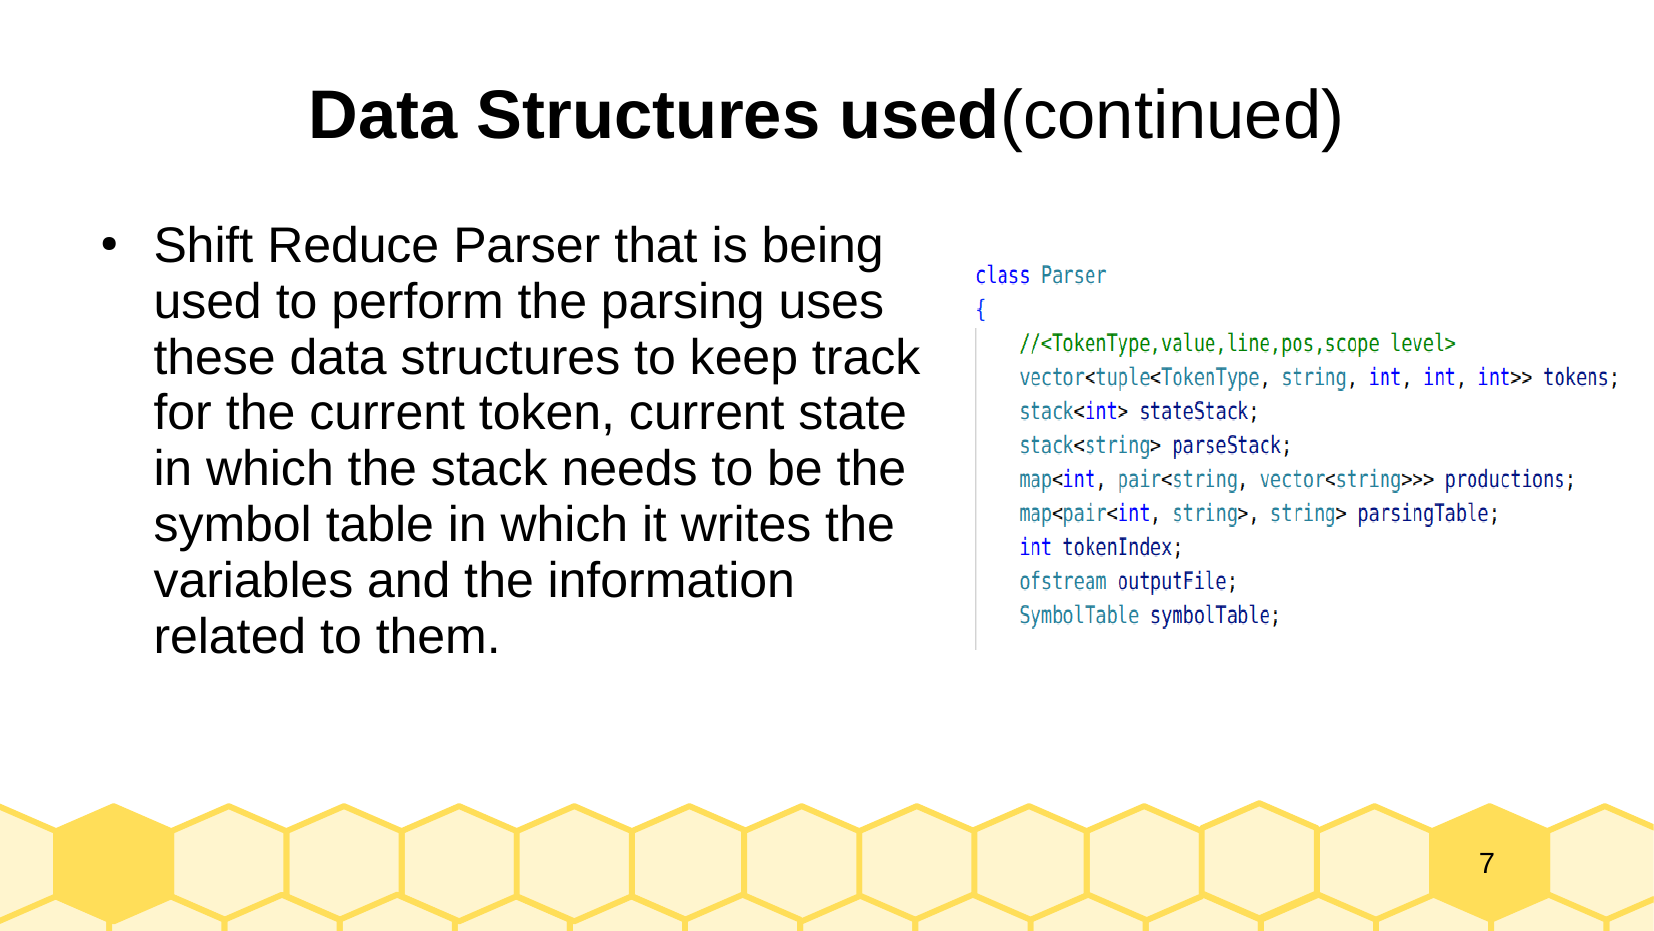

# Data Structures used(continued)
Shift Reduce Parser that is being used to perform the parsing uses these data structures to keep track for the current token, current state in which the stack needs to be the symbol table in which it writes the variables and the information related to them.